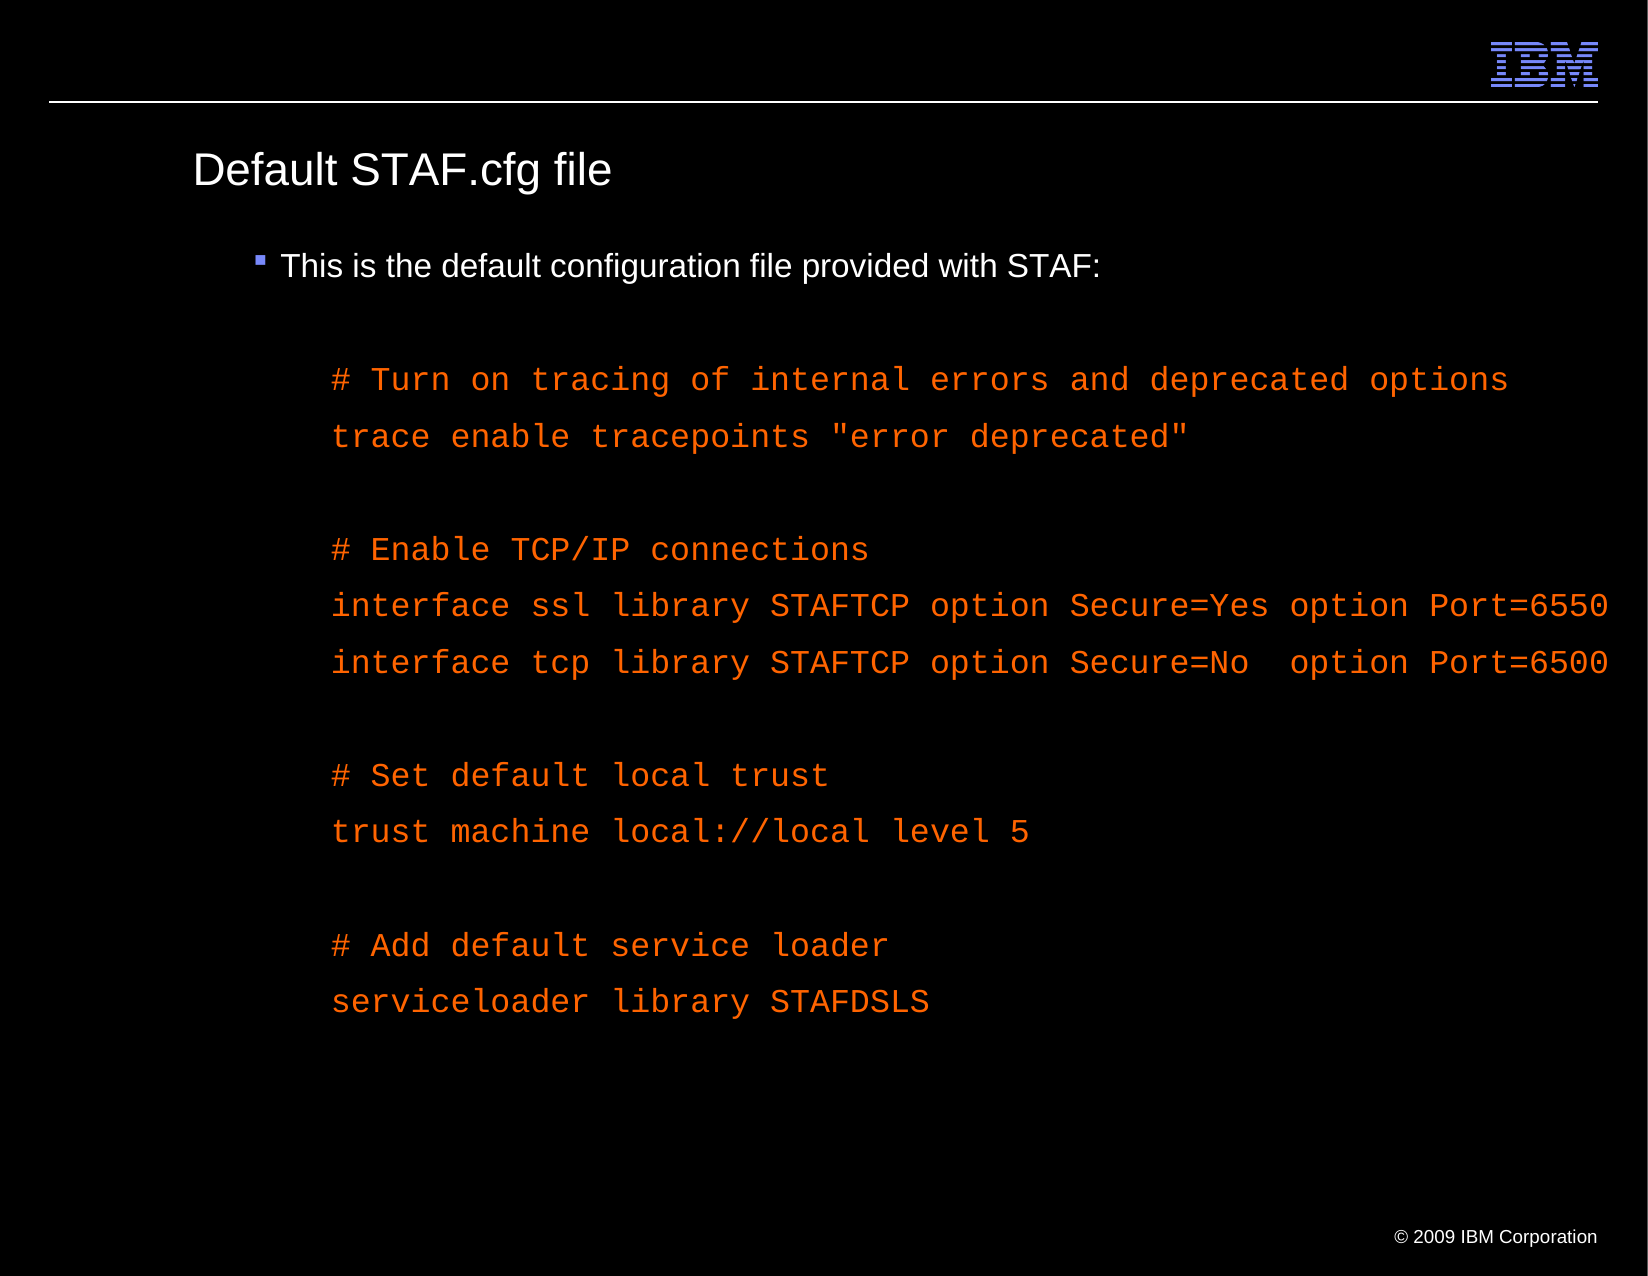

# Default STAF.cfg file
This is the default configuration file provided with STAF:
# Turn on tracing of internal errors and deprecated options
trace enable tracepoints "error deprecated"
# Enable TCP/IP connections
interface ssl library STAFTCP option Secure=Yes option Port=6550
interface tcp library STAFTCP option Secure=No option Port=6500
# Set default local trust
trust machine local://local level 5
# Add default service loader
serviceloader library STAFDSLS